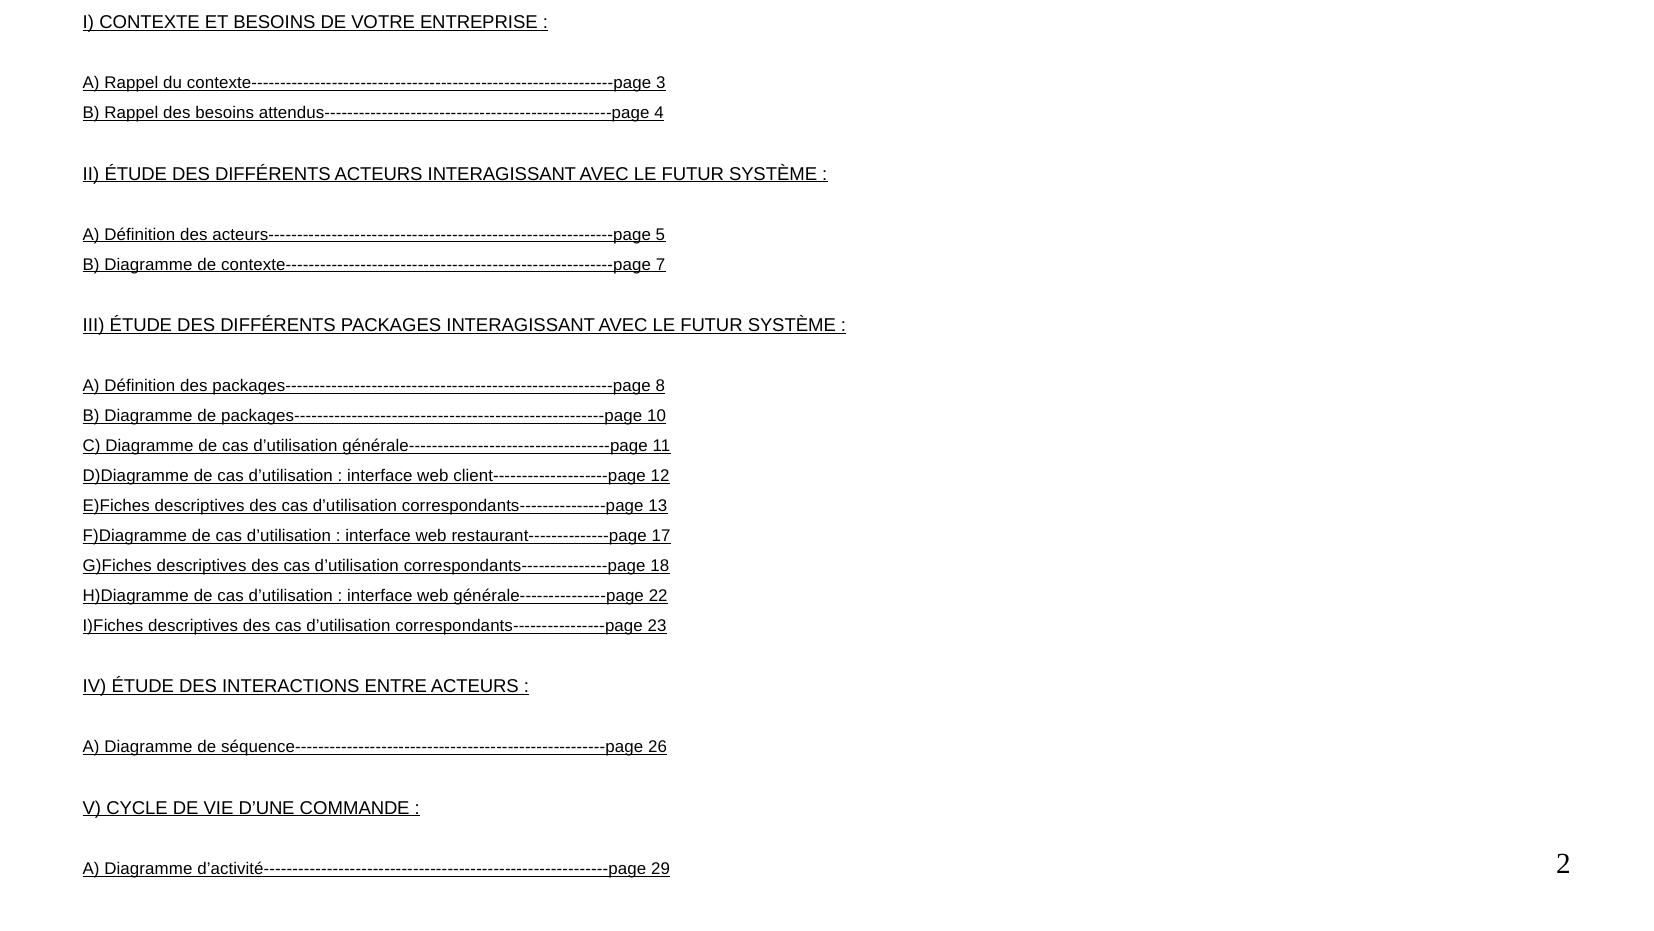

# I) CONTEXTE ET BESOINS DE VOTRE ENTREPRISE :
A) Rappel du contexte---------------------------------------------------------------page 3
B) Rappel des besoins attendus--------------------------------------------------page 4
II) ÉTUDE DES DIFFÉRENTS ACTEURS INTERAGISSANT AVEC LE FUTUR SYSTÈME :
A) Définition des acteurs------------------------------------------------------------page 5
B) Diagramme de contexte---------------------------------------------------------page 7
III) ÉTUDE DES DIFFÉRENTS PACKAGES INTERAGISSANT AVEC LE FUTUR SYSTÈME :
A) Définition des packages---------------------------------------------------------page 8
B) Diagramme de packages------------------------------------------------------page 10
C) Diagramme de cas d’utilisation générale-----------------------------------page 11
D)Diagramme de cas d’utilisation : interface web client--------------------page 12
E)Fiches descriptives des cas d’utilisation correspondants---------------page 13
F)Diagramme de cas d’utilisation : interface web restaurant--------------page 17
G)Fiches descriptives des cas d’utilisation correspondants---------------page 18
H)Diagramme de cas d’utilisation : interface web générale---------------page 22
I)Fiches descriptives des cas d’utilisation correspondants----------------page 23
IV) ÉTUDE DES INTERACTIONS ENTRE ACTEURS :
A) Diagramme de séquence------------------------------------------------------page 26
V) CYCLE DE VIE D’UNE COMMANDE :
A) Diagramme d’activité------------------------------------------------------------page 29
2